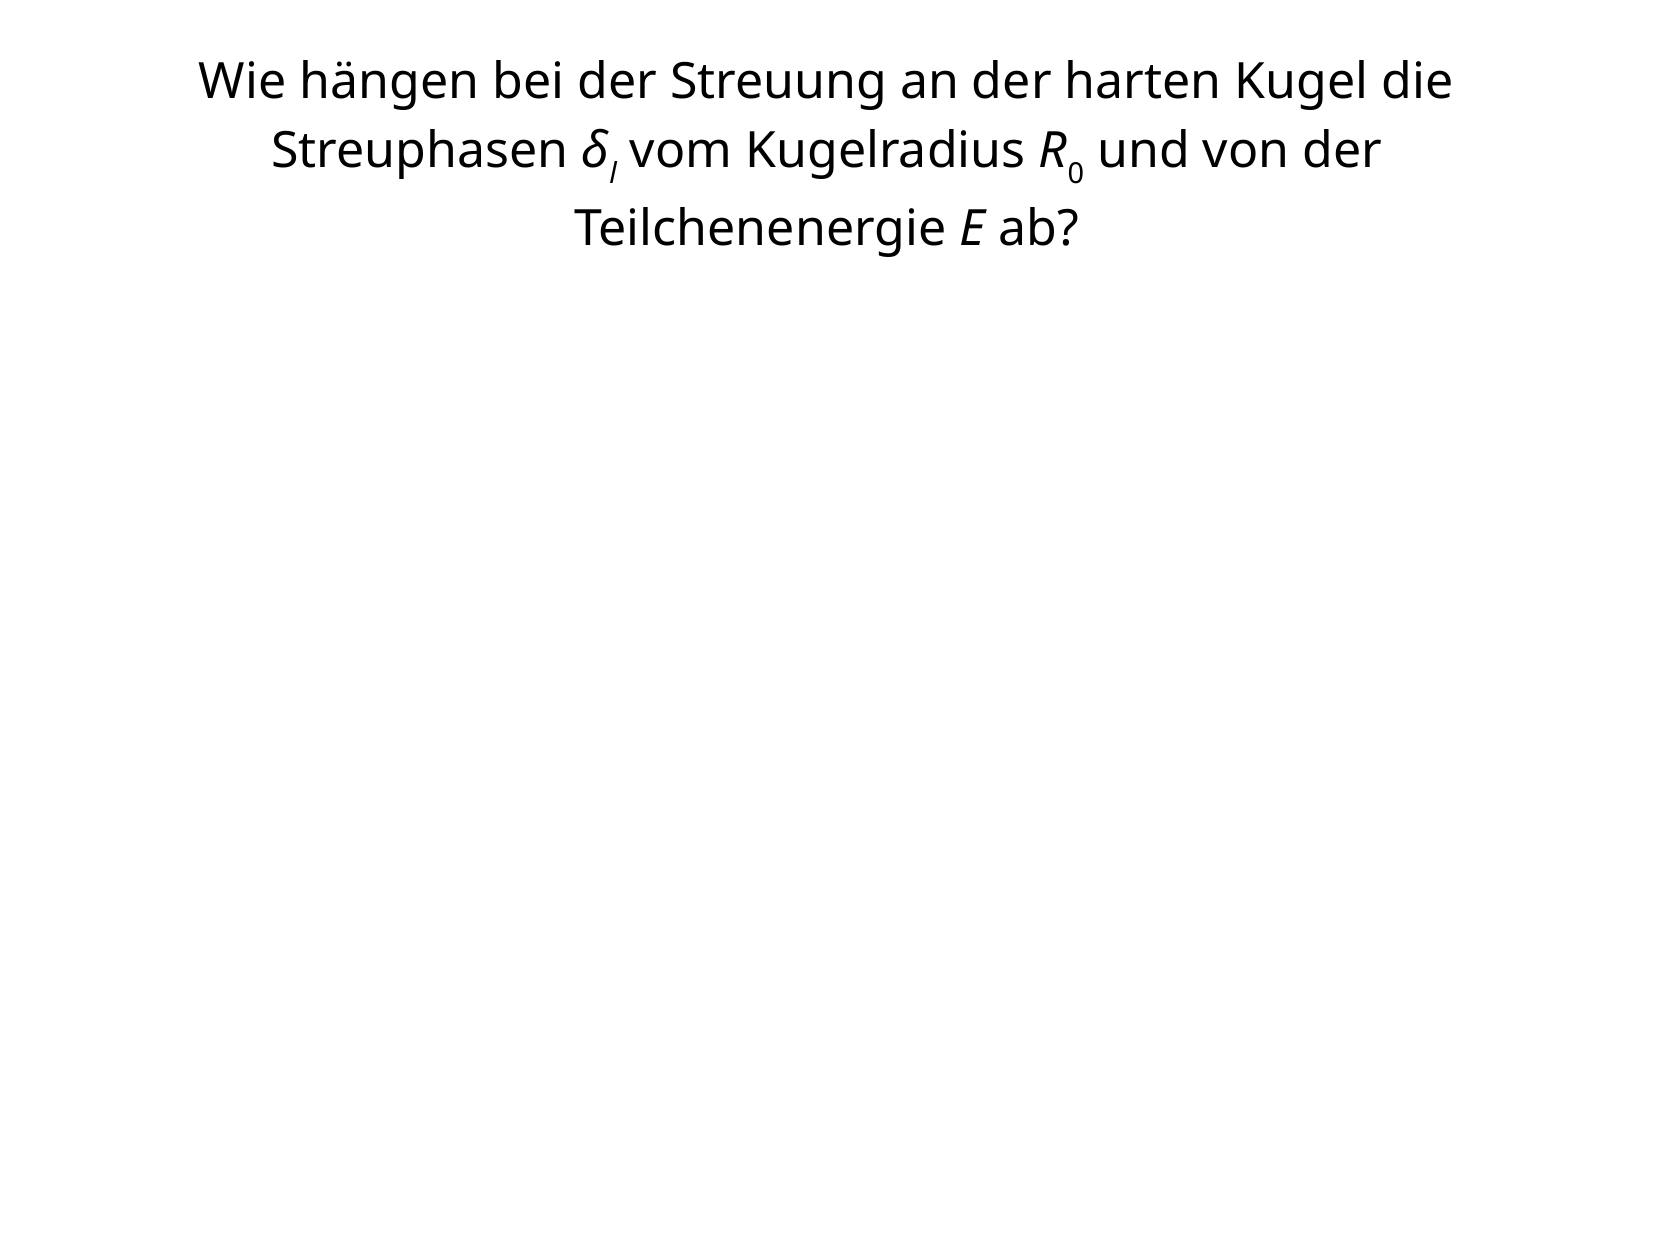

# Wie hängen bei der Streuung an der harten Kugel die Streuphasen δl vom Kugelradius R0 und von der Teilchenenergie E ab?